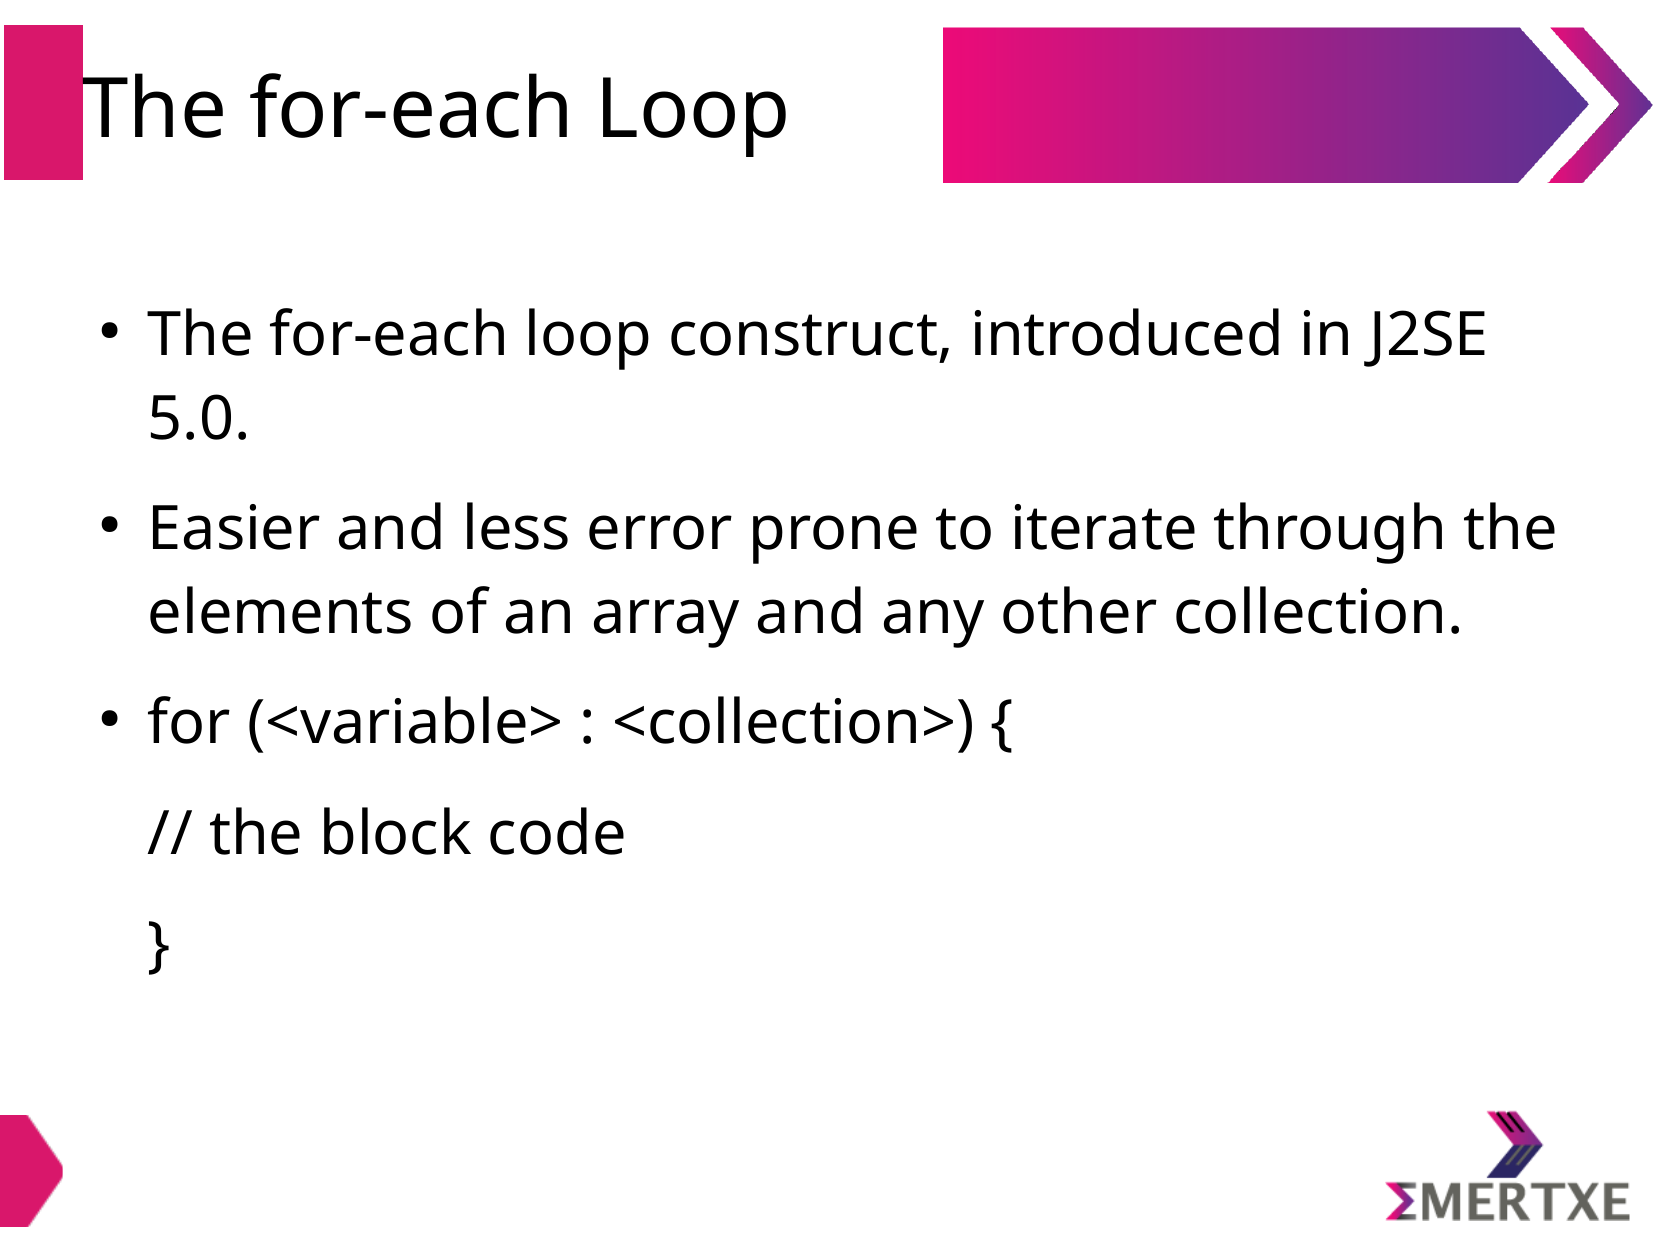

# The for-each Loop
The for-each loop construct, introduced in J2SE 5.0.
Easier and less error prone to iterate through the elements of an array and any other collection.
for (<variable> : <collection>) {
// the block code
}